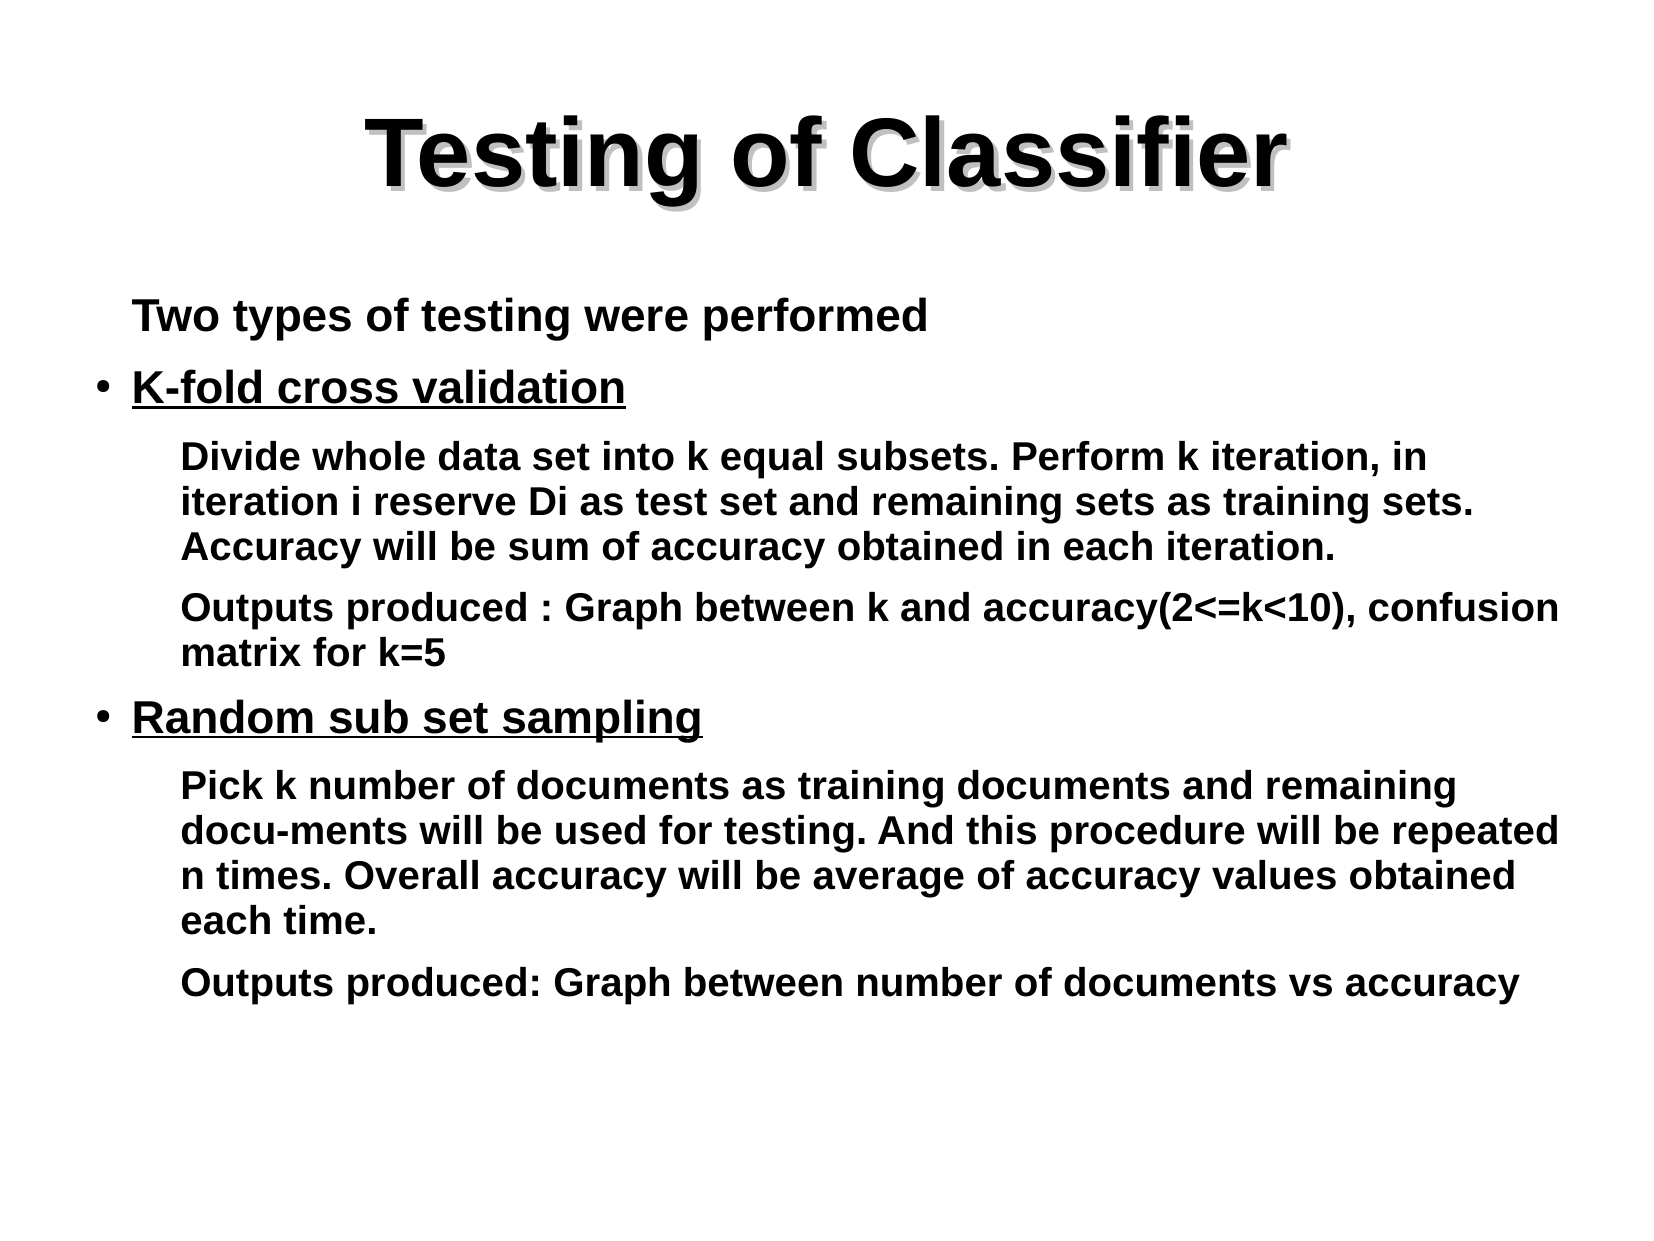

# Testing of Classifier
Two types of testing were performed
K-fold cross validation
Divide whole data set into k equal subsets. Perform k iteration, in iteration i reserve Di as test set and remaining sets as training sets. Accuracy will be sum of accuracy obtained in each iteration.
Outputs produced : Graph between k and accuracy(2<=k<10), confusion matrix for k=5
Random sub set sampling
Pick k number of documents as training documents and remaining docu-ments will be used for testing. And this procedure will be repeated n times. Overall accuracy will be average of accuracy values obtained each time.
Outputs produced: Graph between number of documents vs accuracy